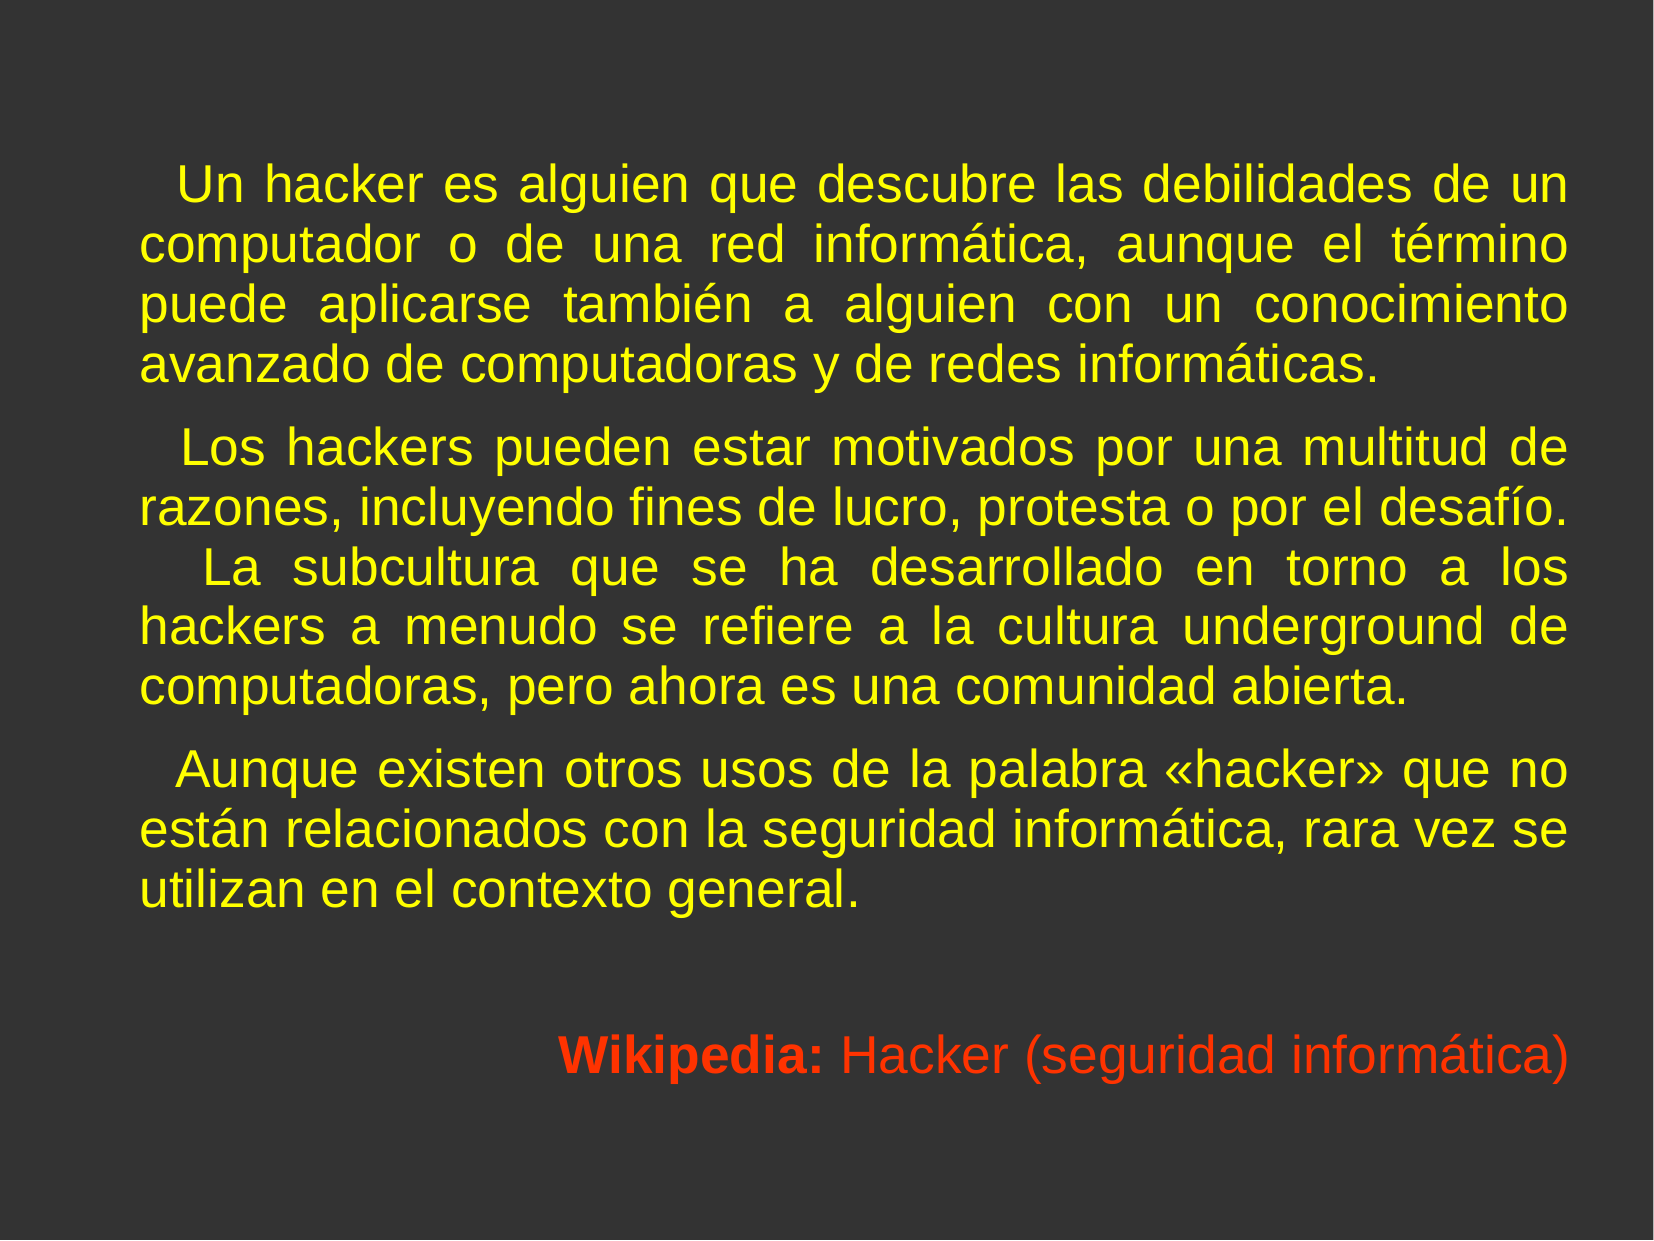

# Un hacker es alguien que descubre las debilidades de un computador o de una red informática, aunque el término puede aplicarse también a alguien con un conocimiento avanzado de computadoras y de redes informáticas.
 Los hackers pueden estar motivados por una multitud de razones, incluyendo fines de lucro, protesta o por el desafío. La subcultura que se ha desarrollado en torno a los hackers a menudo se refiere a la cultura underground de computadoras, pero ahora es una comunidad abierta.
 Aunque existen otros usos de la palabra «hacker» que no están relacionados con la seguridad informática, rara vez se utilizan en el contexto general.
Wikipedia: Hacker (seguridad informática)